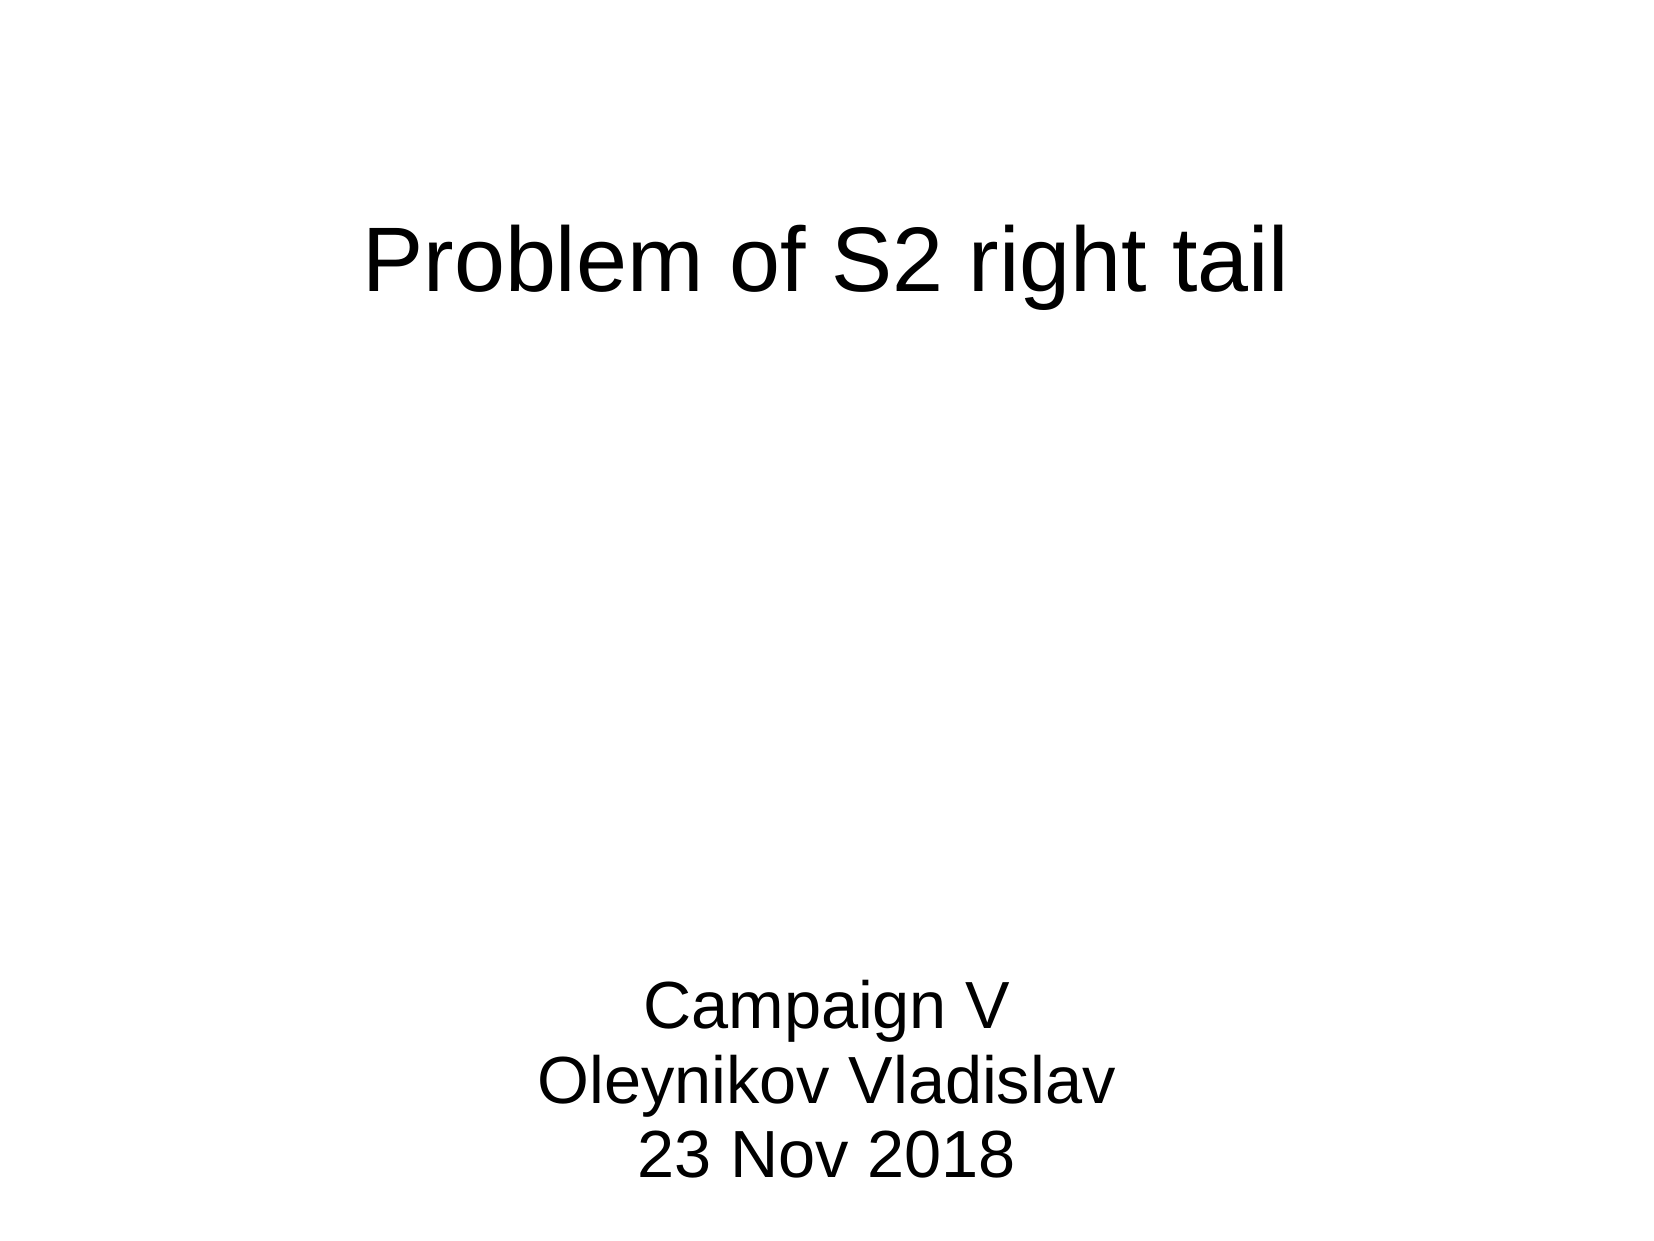

# Problem of S2 right tail
Сampaign V
Oleynikov Vladislav
23 Nov 2018